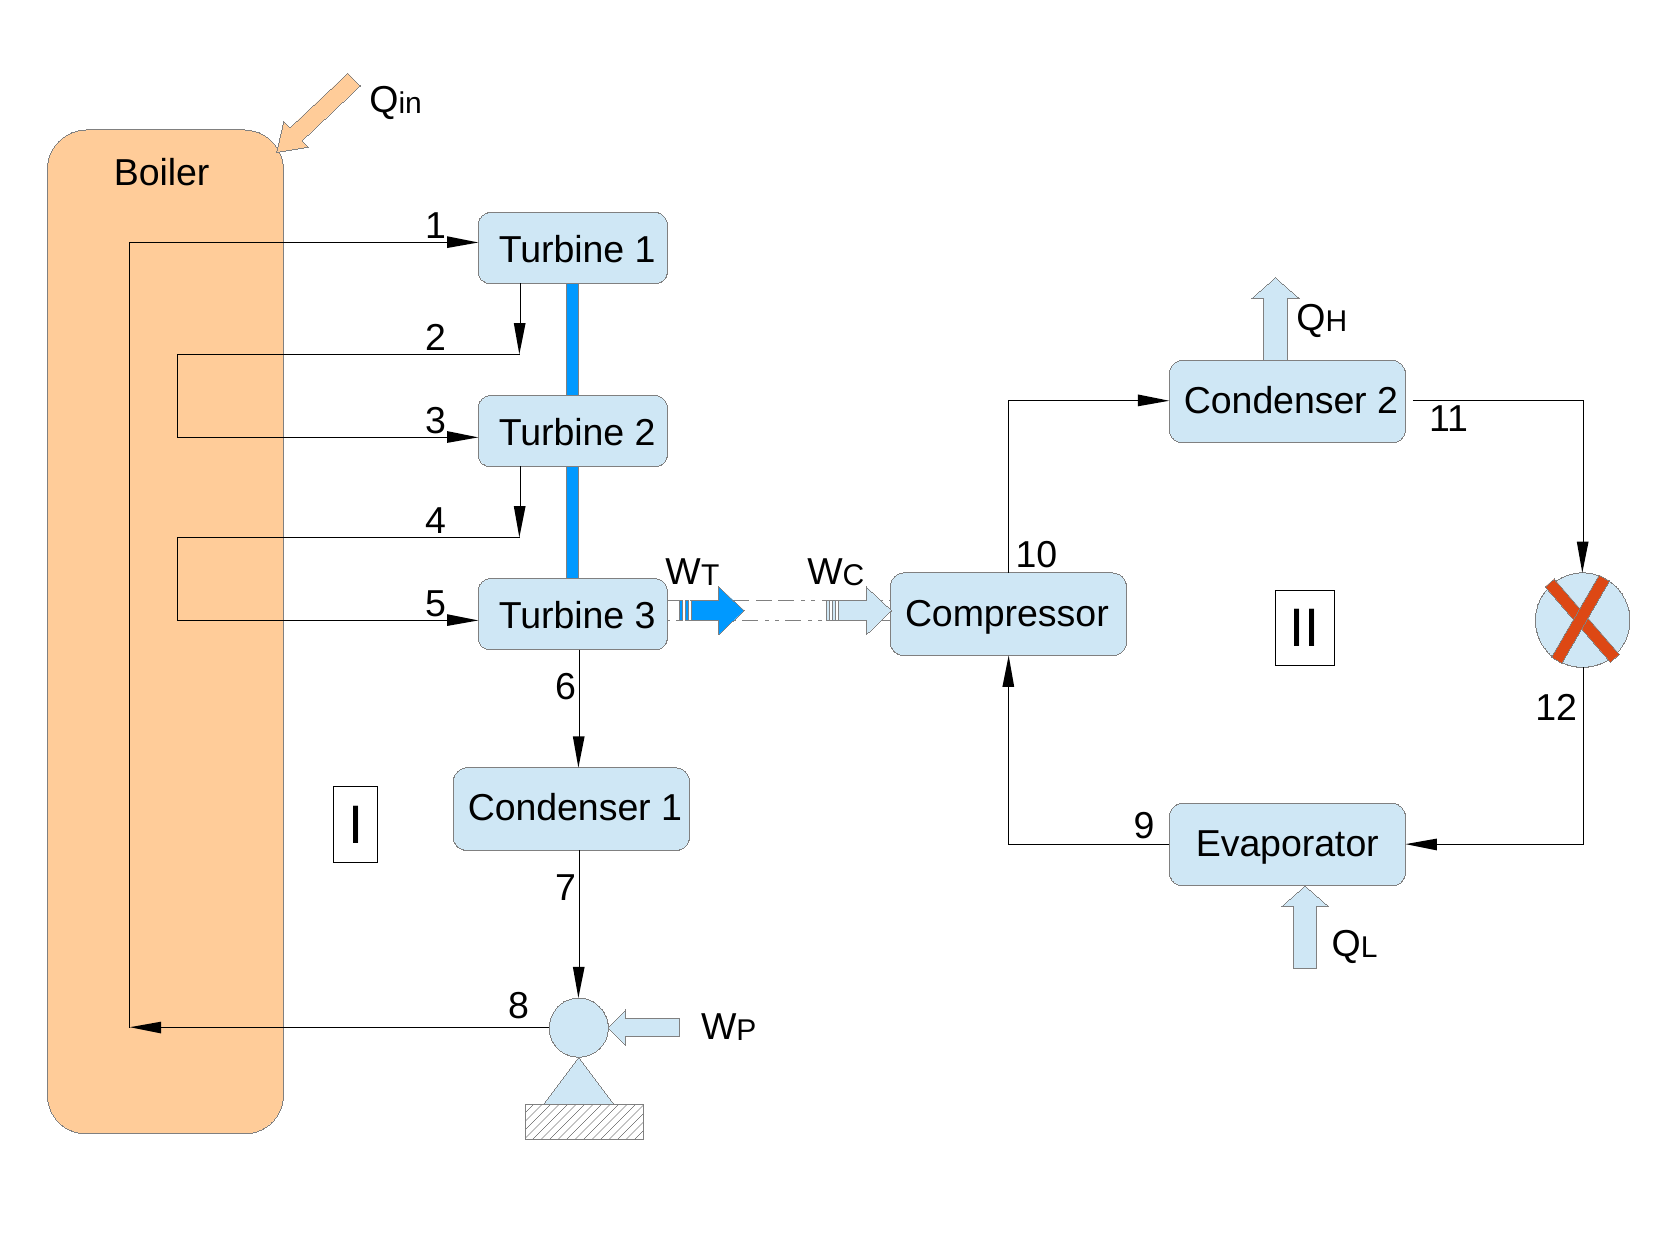

Qin
Boiler
1
Turbine 1
QH
2
Condenser 2
11
3
Turbine 2
4
10
WT
WC
5
Compressor
Turbine 3
II
6
12
Condenser 1
I
9
Evaporator
7
QL
8
WP